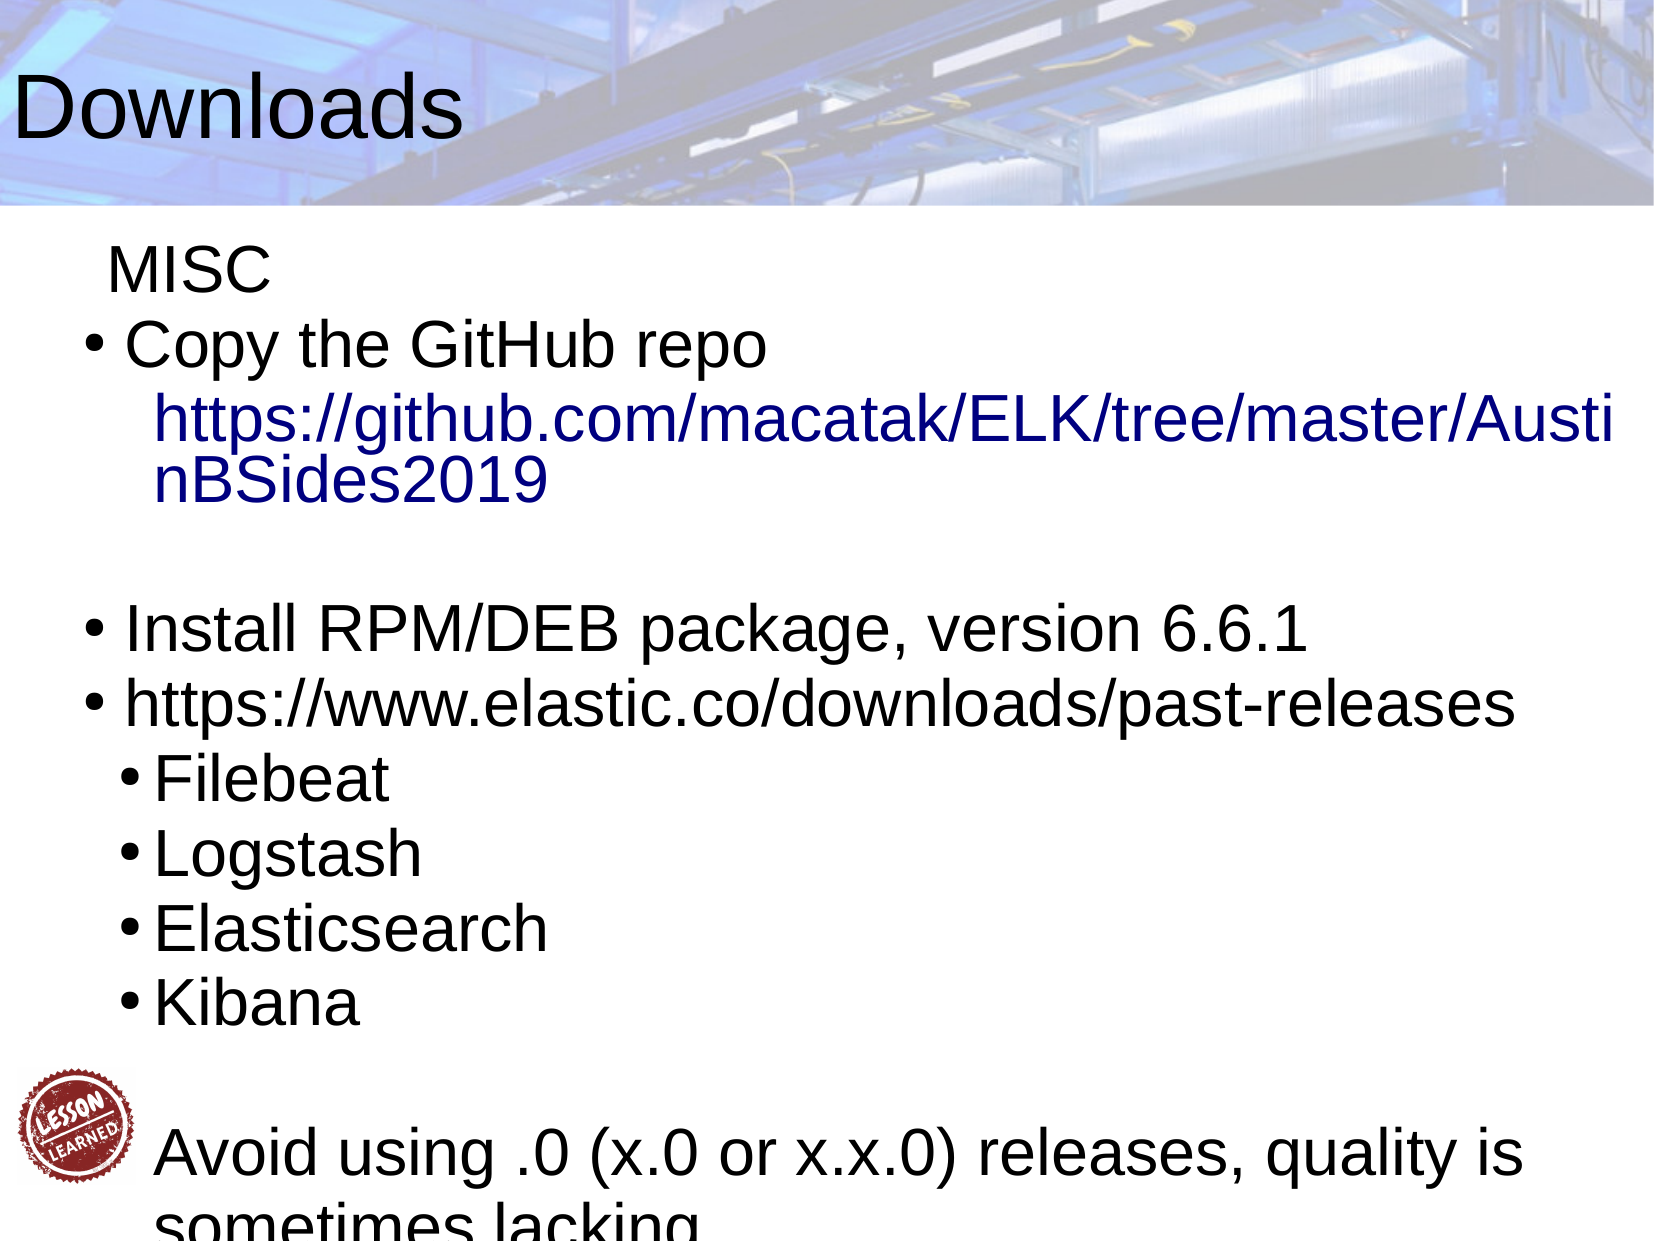

# Downloads
MISC
 Copy the GitHub repo
https://github.com/macatak/ELK/tree/master/AustinBSides2019
 Install RPM/DEB package, version 6.6.1
 https://www.elastic.co/downloads/past-releases
Filebeat
Logstash
Elasticsearch
Kibana
Avoid using .0 (x.0 or x.x.0) releases, quality is sometimes lacking